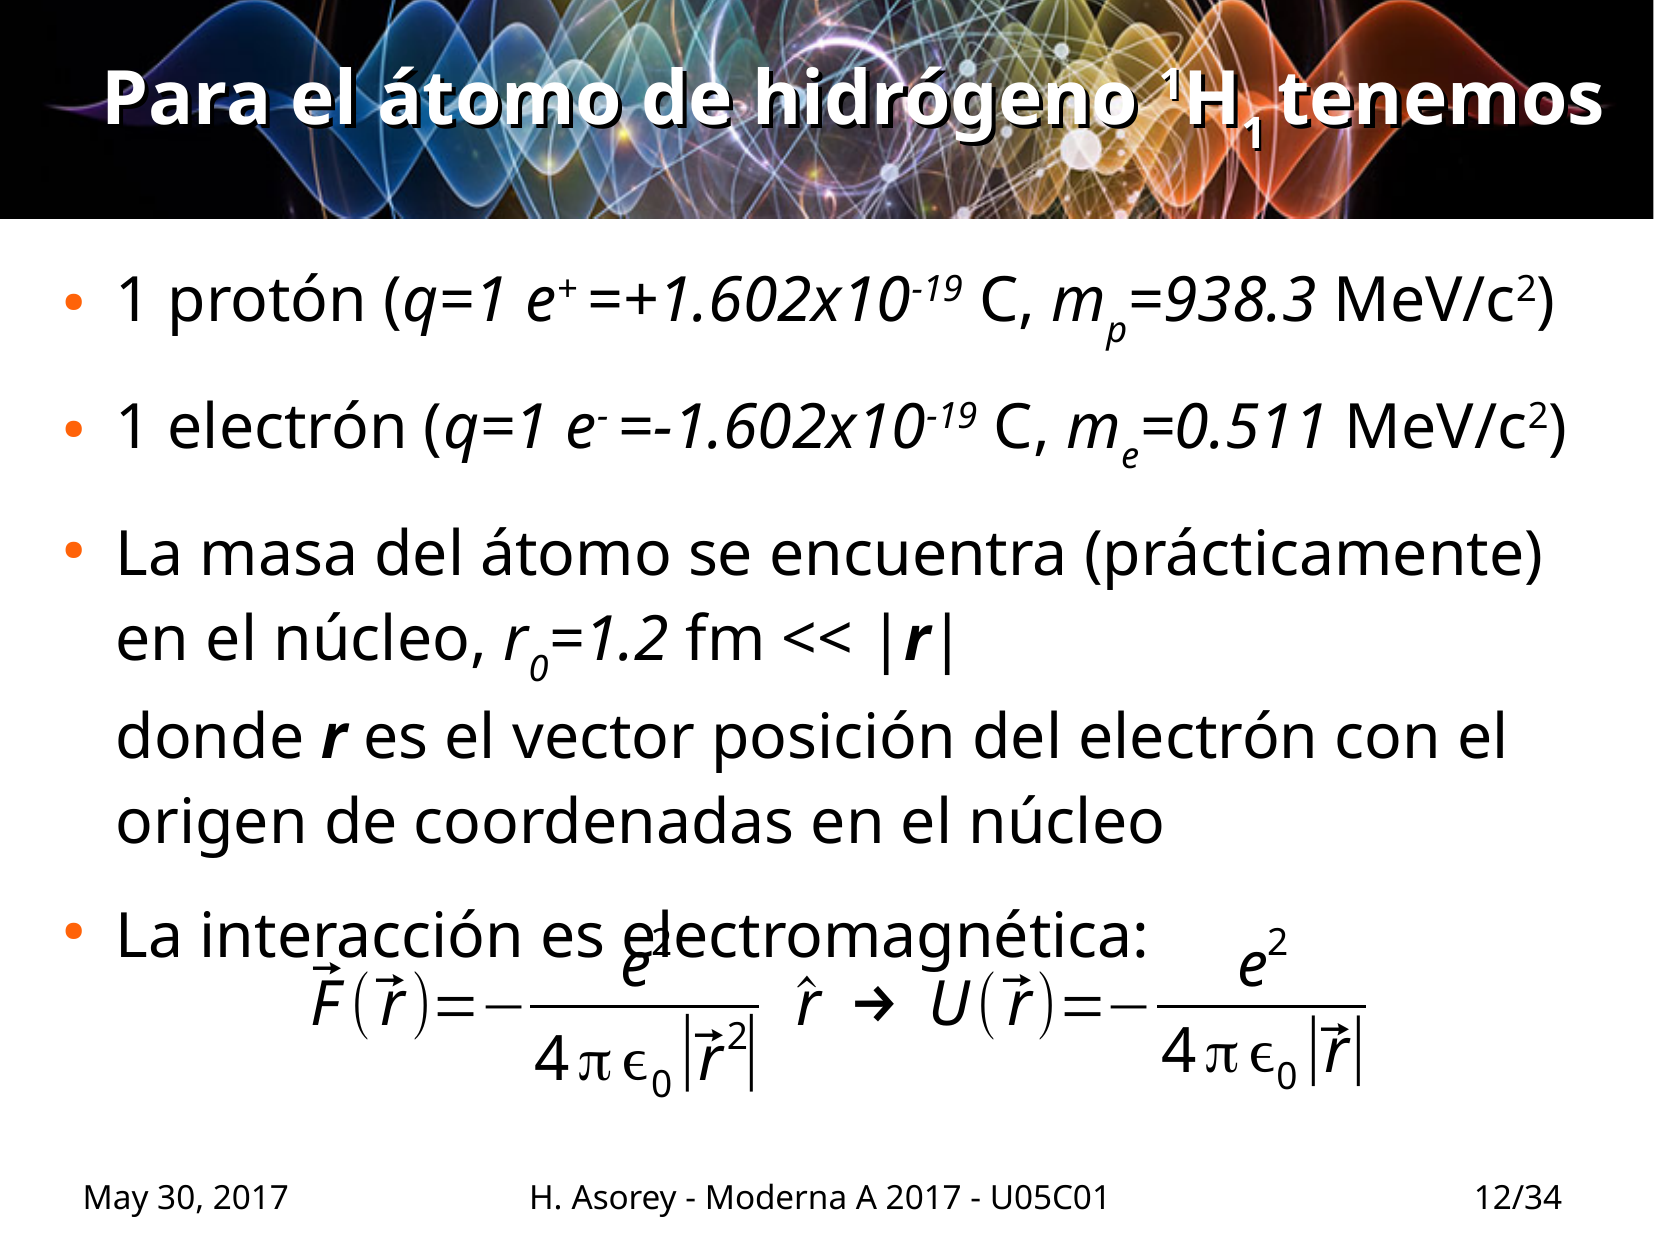

# Para el átomo de hidrógeno 1H1 tenemos
1 protón (q=1 e+ =+1.602x10-19 C, mp=938.3 MeV/c2)
1 electrón (q=1 e- =-1.602x10-19 C, me=0.511 MeV/c2)
La masa del átomo se encuentra (prácticamente) en el núcleo, r0=1.2 fm << |r|
donde r es el vector posición del electrón con el origen de coordenadas en el núcleo
La interacción es electromagnética:
May 30, 2017
H. Asorey - Moderna A 2017 - U05C01
12